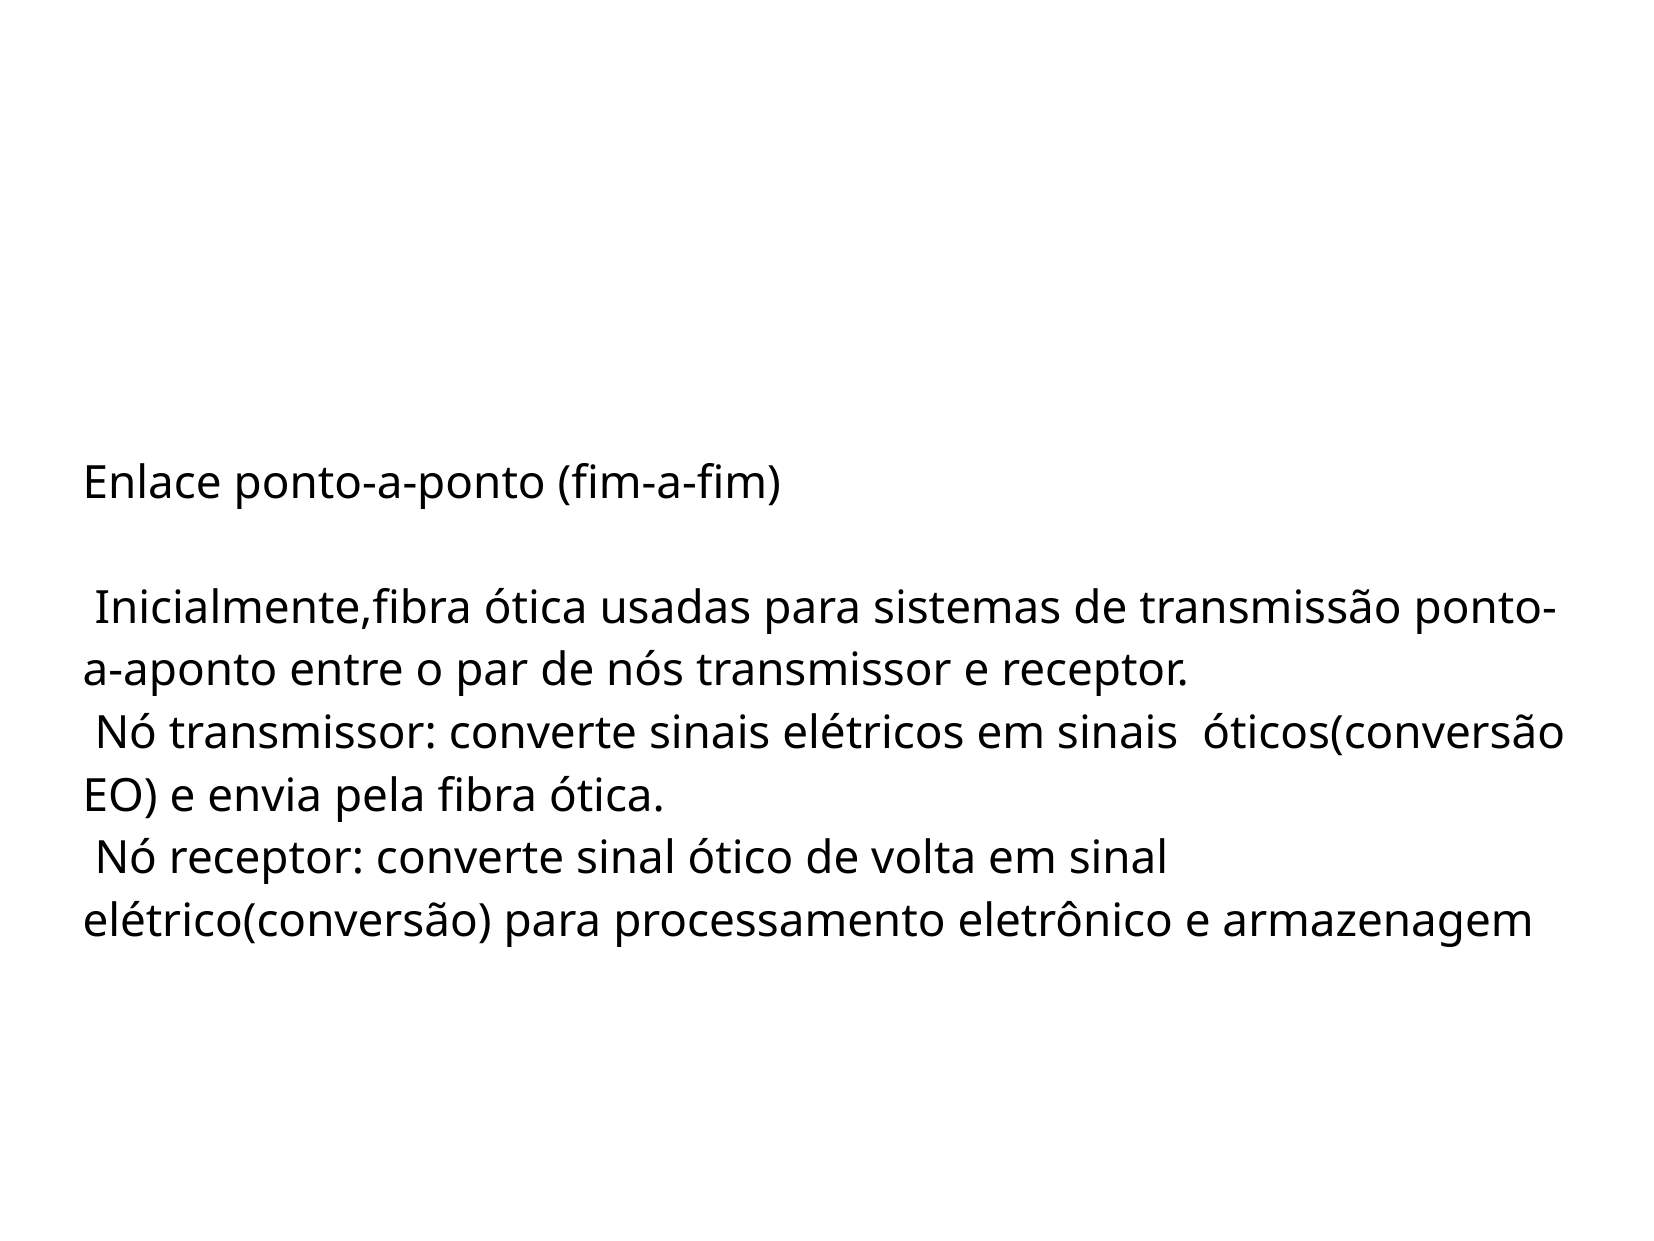

#
Enlace ponto-a-ponto (fim-a-fim)
 Inicialmente,fibra ótica usadas para sistemas de transmissão ponto-a-aponto entre o par de nós transmissor e receptor.
 Nó transmissor: converte sinais elétricos em sinais óticos(conversão EO) e envia pela fibra ótica.
 Nó receptor: converte sinal ótico de volta em sinal elétrico(conversão) para processamento eletrônico e armazenagem